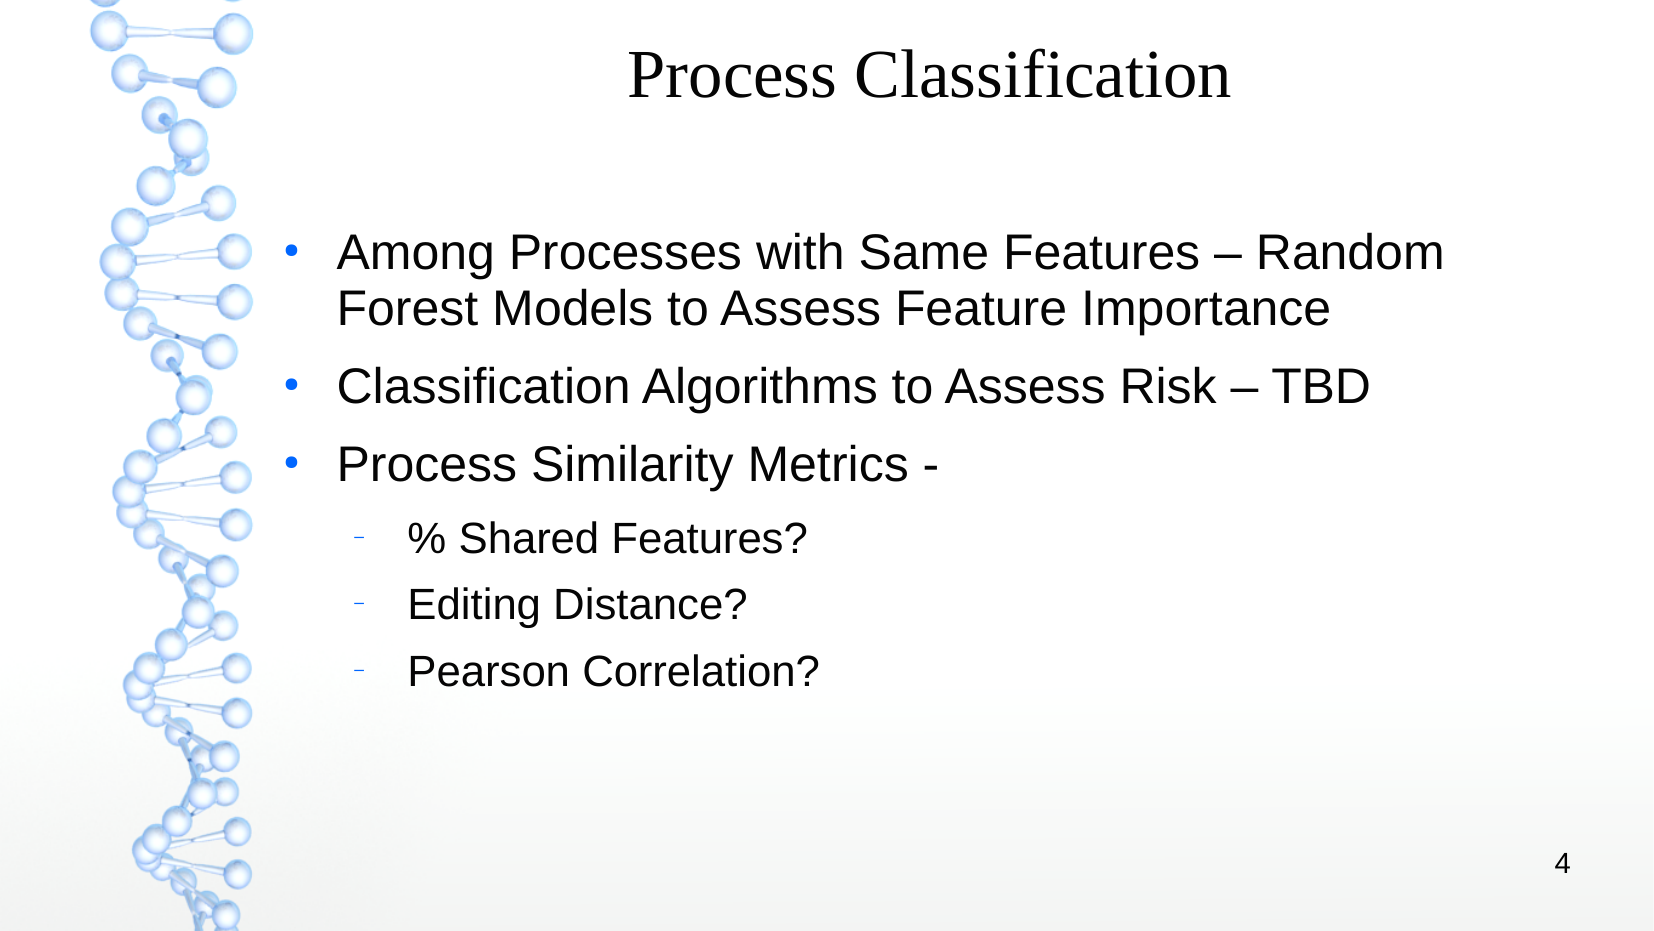

# Process Classification
Among Processes with Same Features – Random Forest Models to Assess Feature Importance
Classification Algorithms to Assess Risk – TBD
Process Similarity Metrics -
% Shared Features?
Editing Distance?
Pearson Correlation?
4